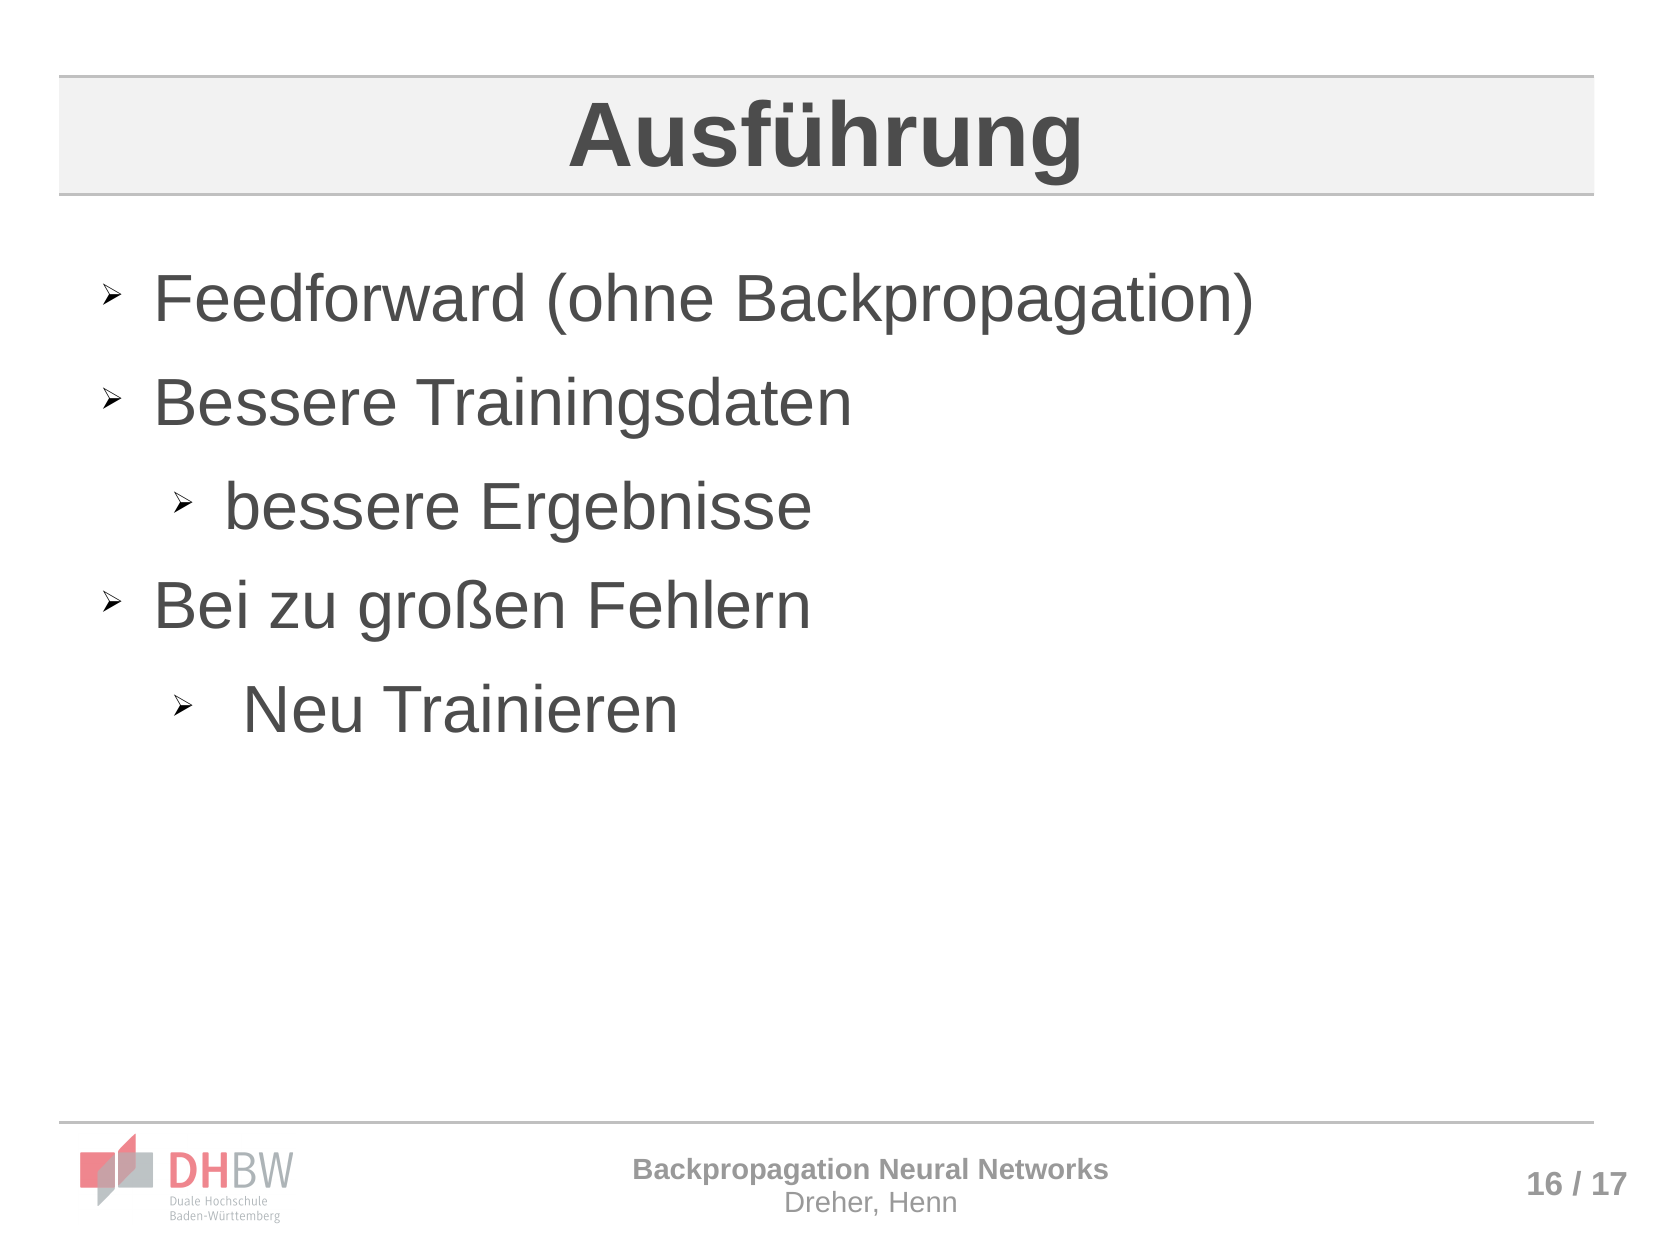

# Ausführung
Feedforward (ohne Backpropagation)
Bessere Trainingsdaten
bessere Ergebnisse
Bei zu großen Fehlern
 Neu Trainieren